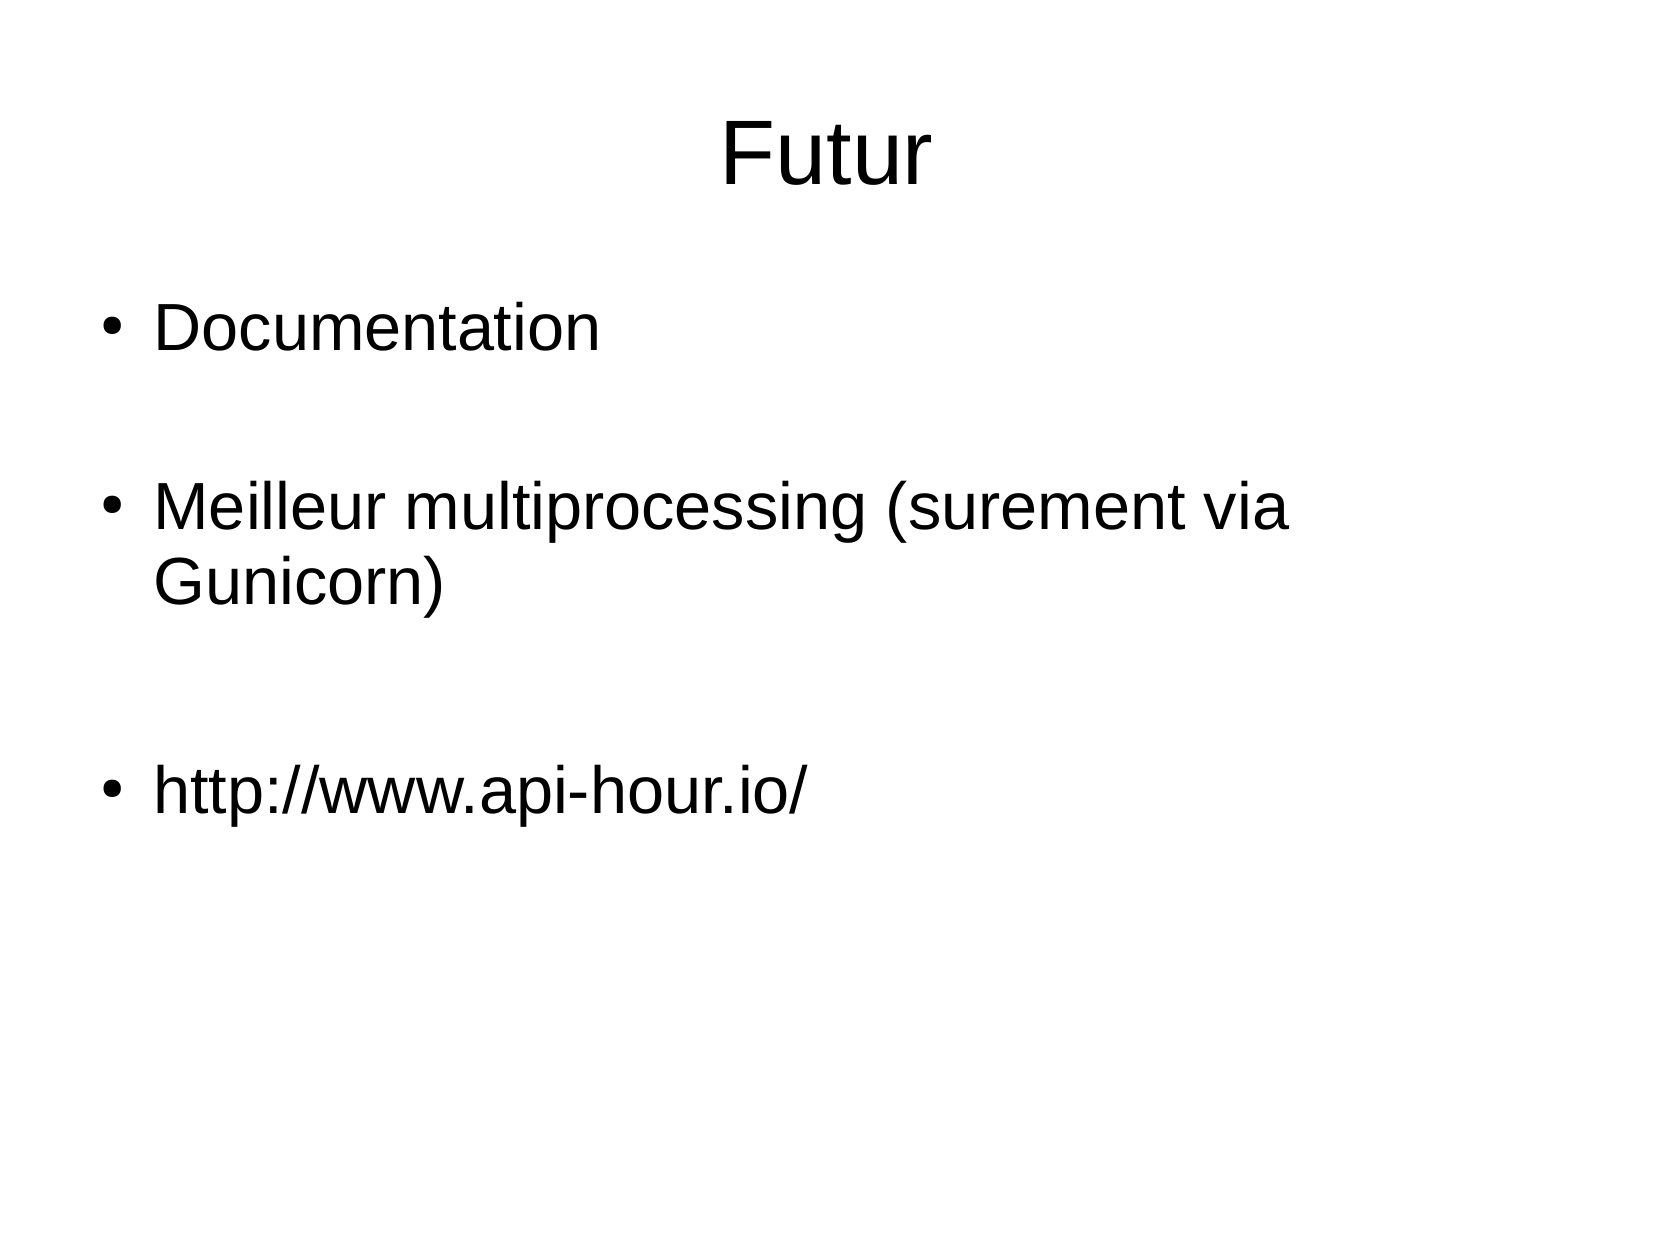

# Futur
Documentation
Meilleur multiprocessing (surement via Gunicorn)
http://www.api-hour.io/